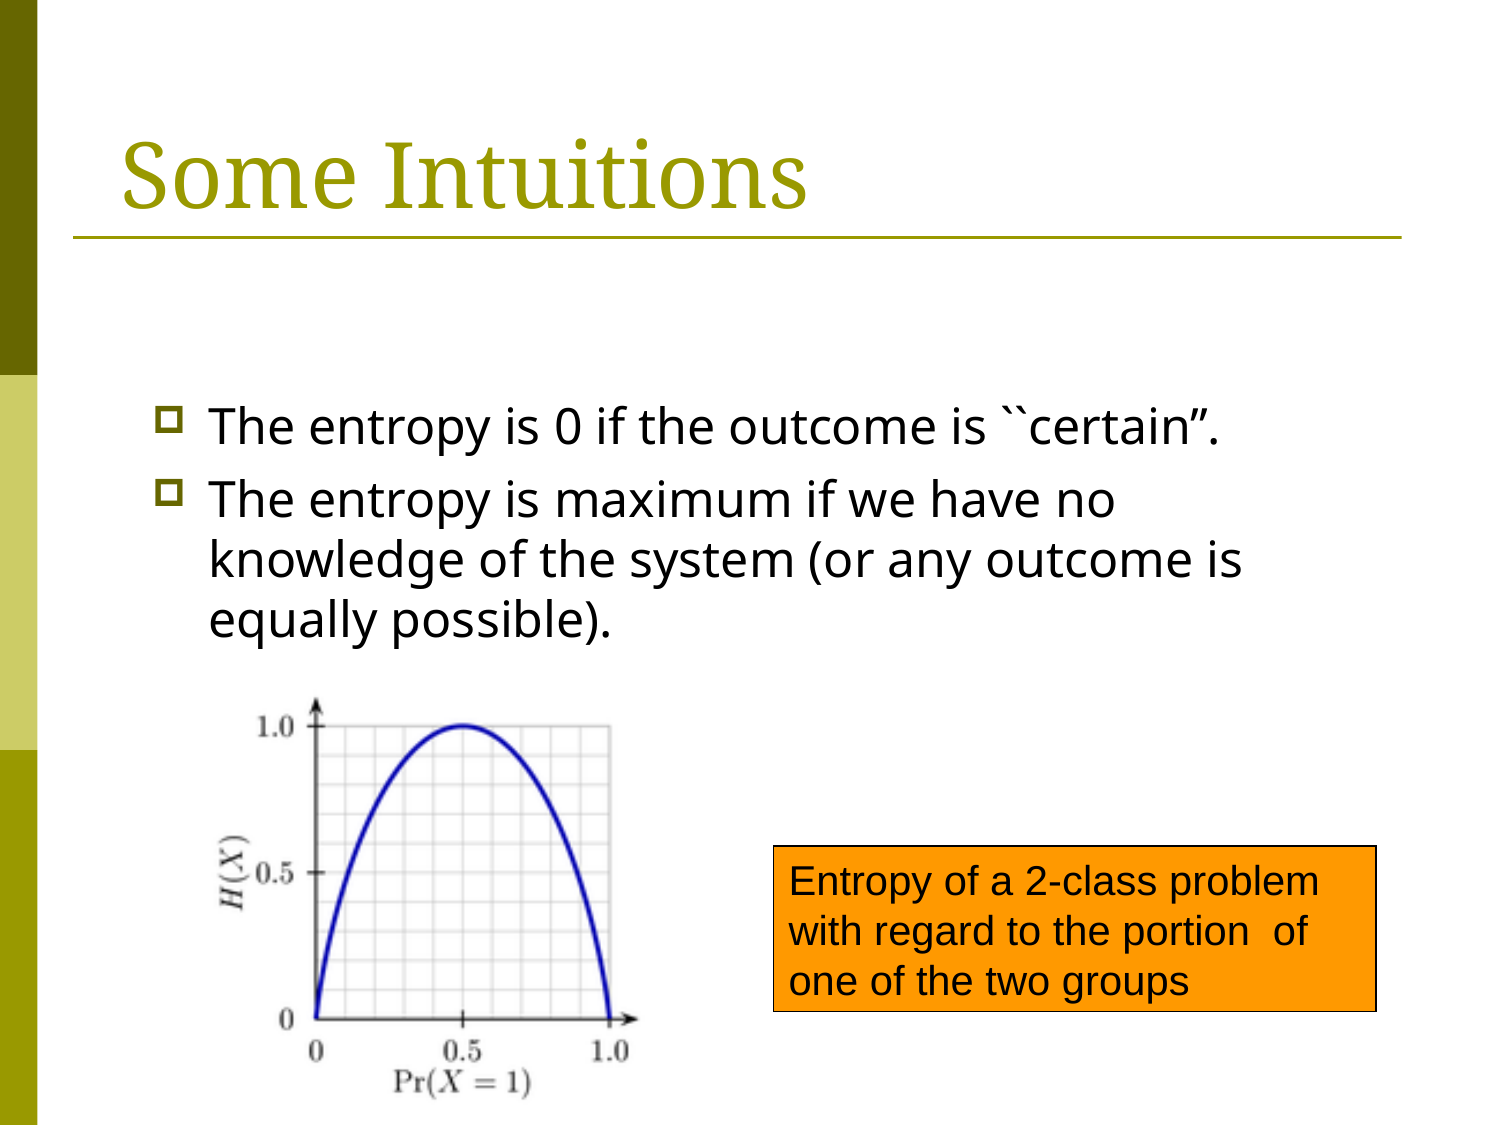

# Some Intuitions
The entropy is 0 if the outcome is ``certain’’.
The entropy is maximum if we have no knowledge of the system (or any outcome is equally possible).
Entropy of a 2-class problem with regard to the portion of one of the two groups